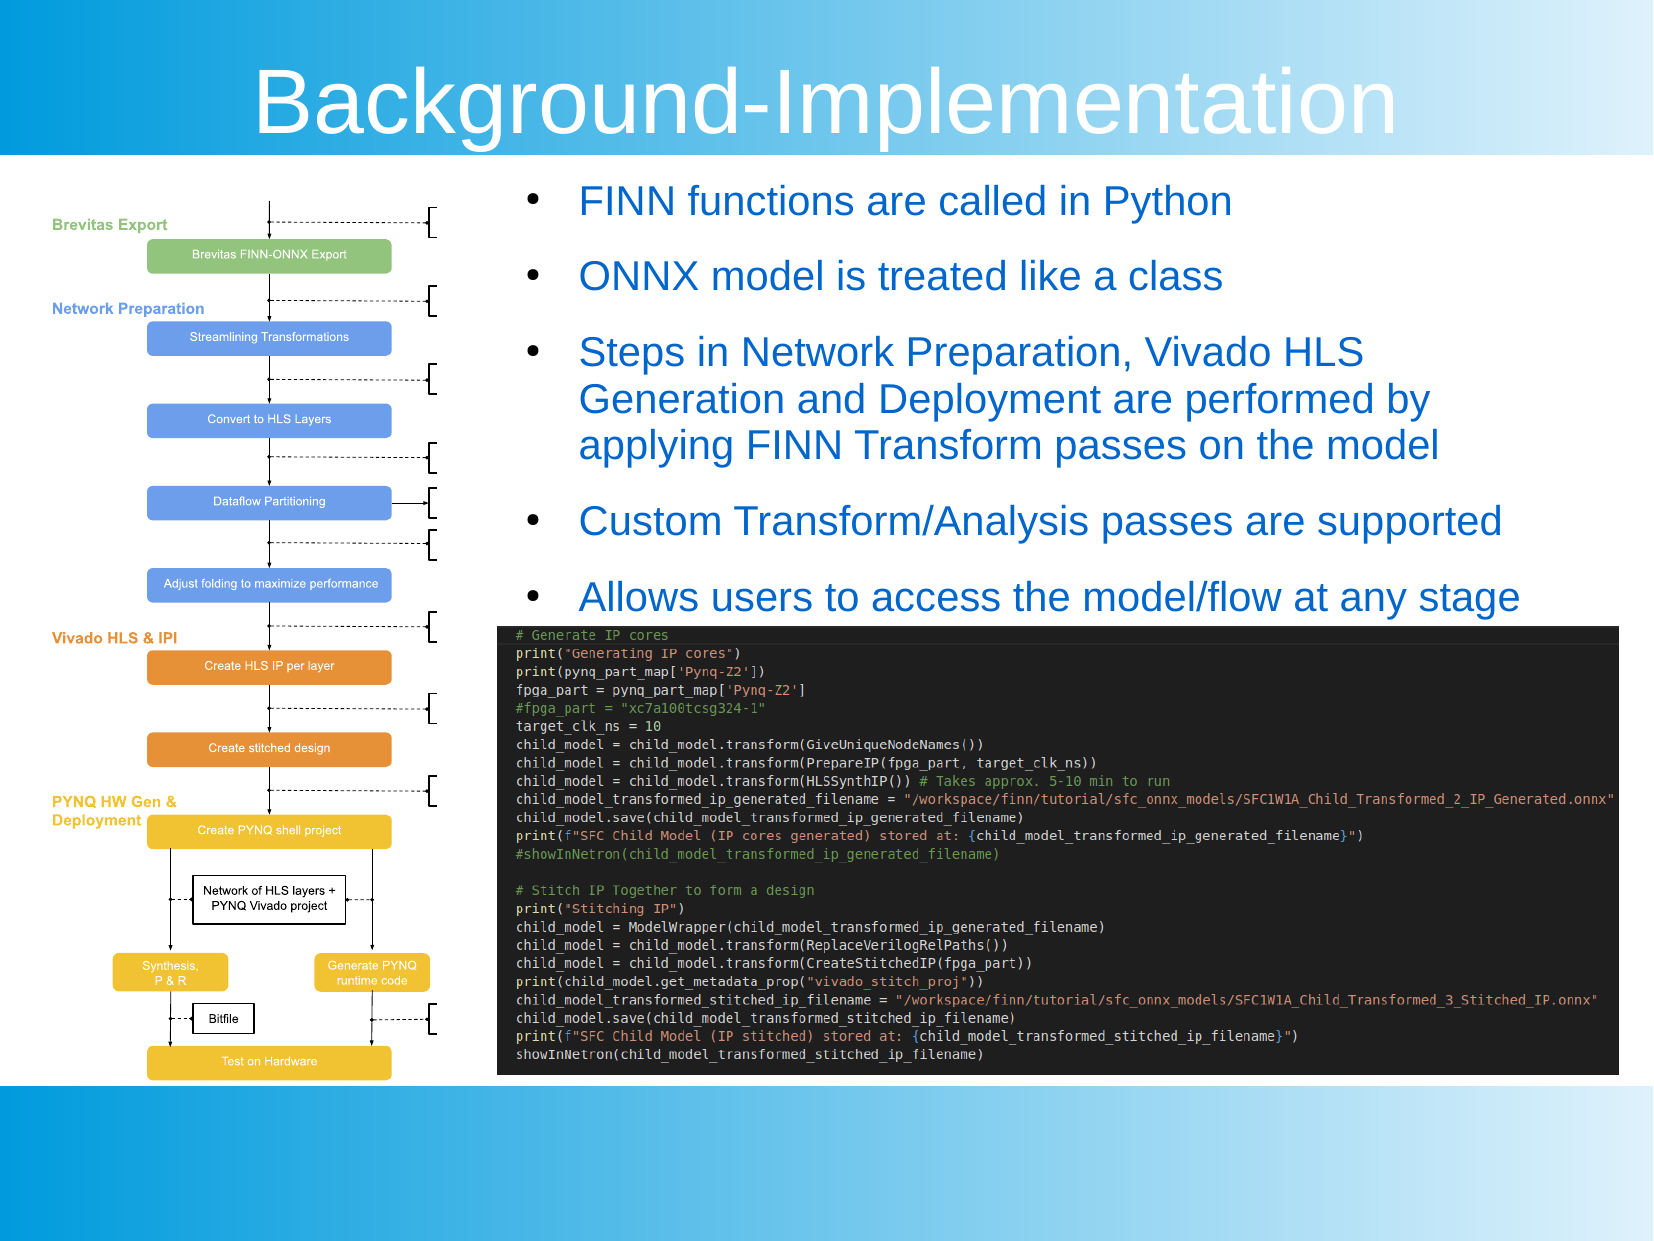

# Background-Implementation
FINN functions are called in Python
ONNX model is treated like a class
Steps in Network Preparation, Vivado HLS Generation and Deployment are performed by applying FINN Transform passes on the model
Custom Transform/Analysis passes are supported
Allows users to access the model/flow at any stage